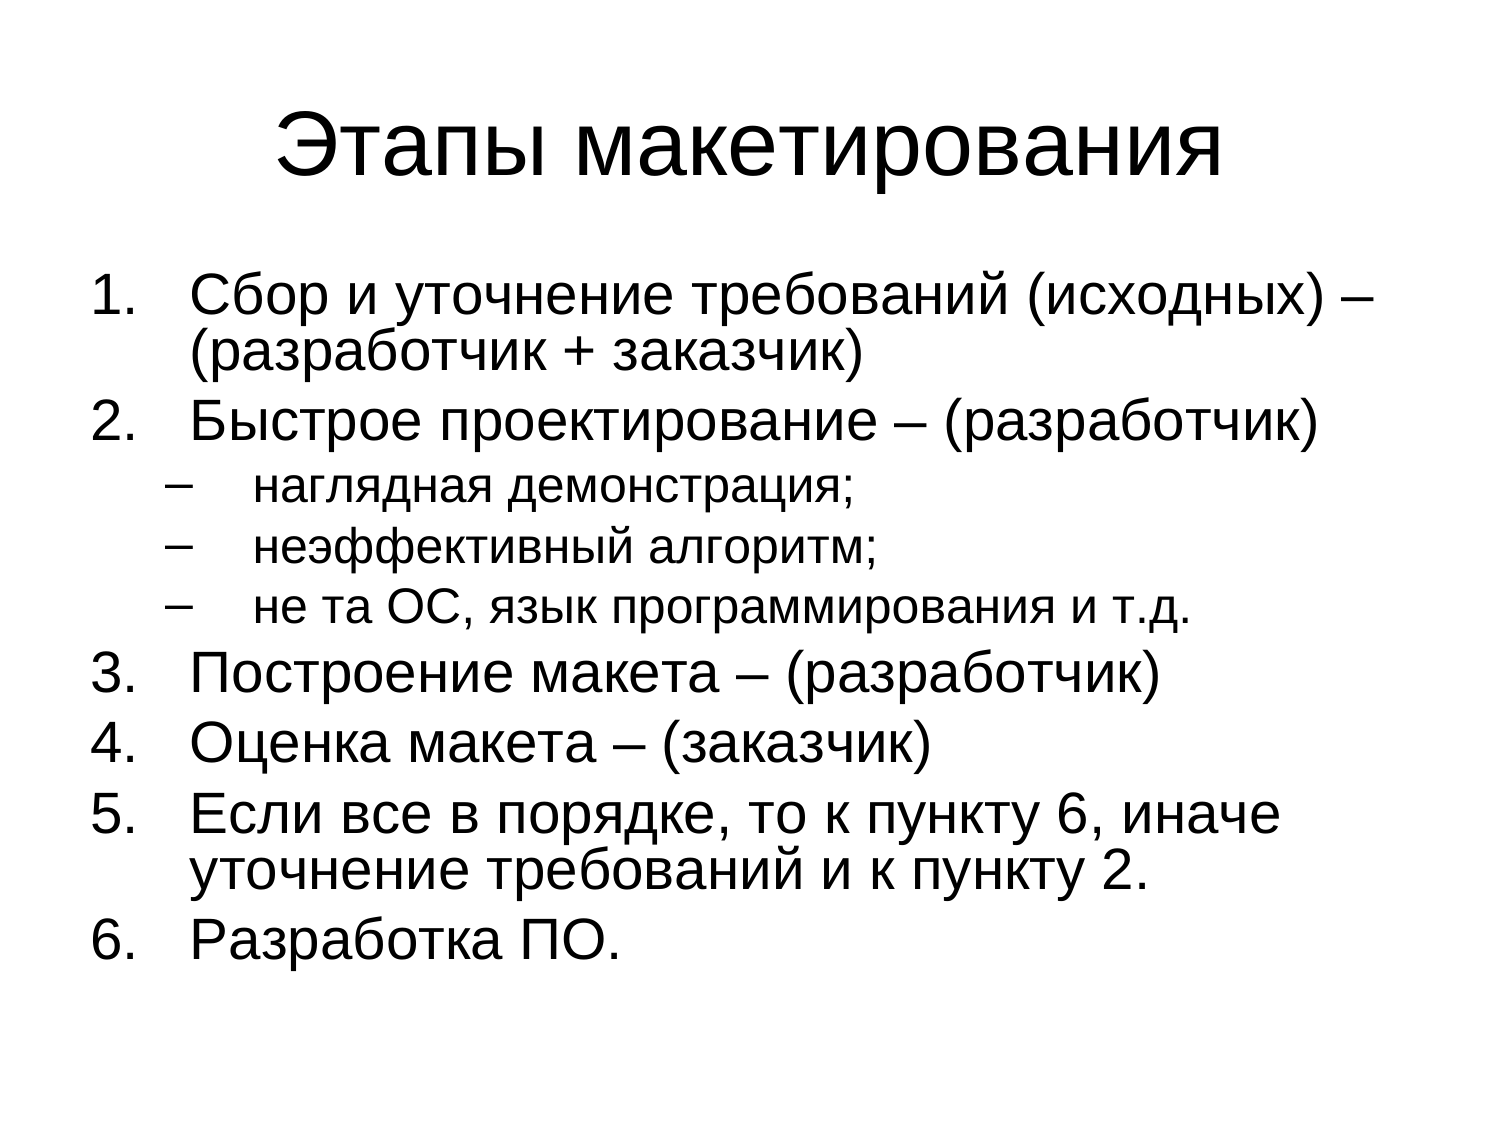

# Этапы макетирования
Сбор и уточнение требований (исходных) – (разработчик + заказчик)
Быстрое проектирование – (разработчик)
наглядная демонстрация;
неэффективный алгоритм;
не та ОС, язык программирования и т.д.
Построение макета – (разработчик)
Оценка макета – (заказчик)
Если все в порядке, то к пункту 6, иначе уточнение требований и к пункту 2.
Разработка ПО.